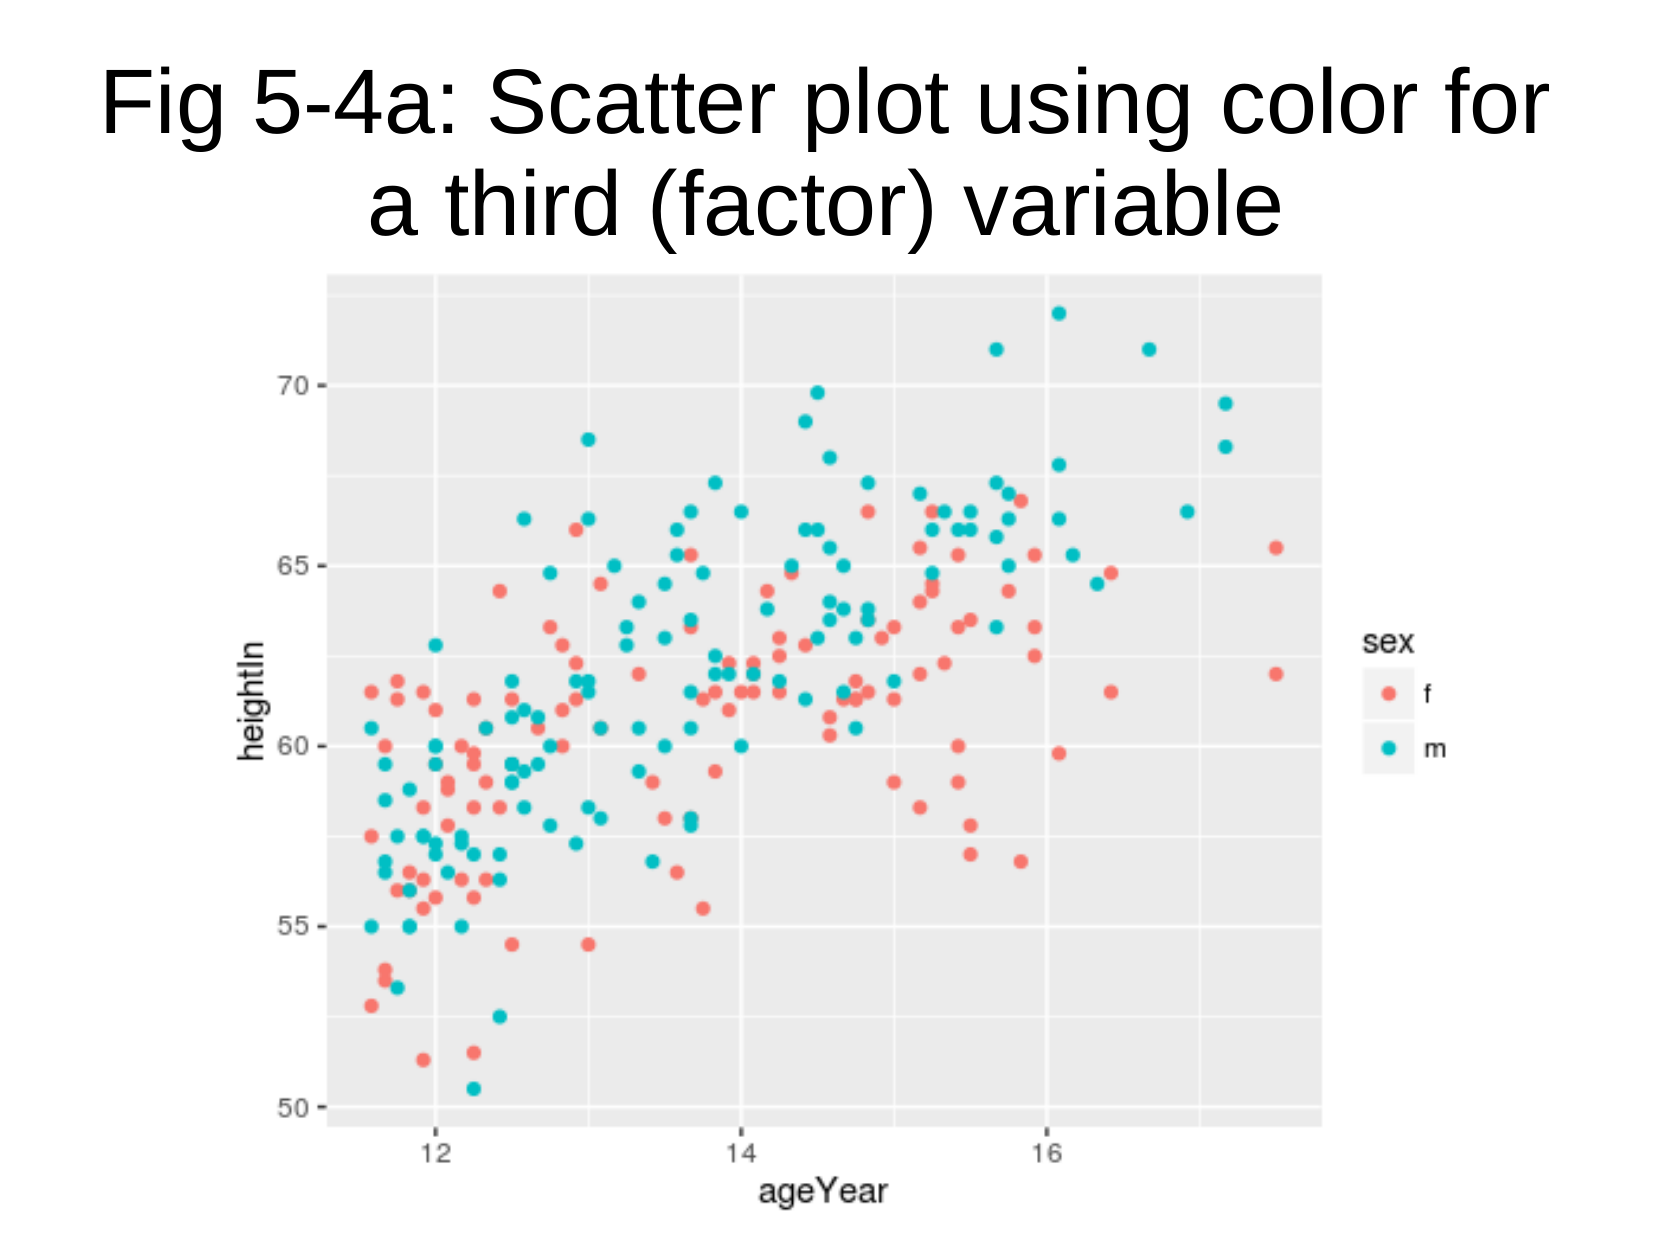

# Fig 5-4a: Scatter plot using color for a third (factor) variable